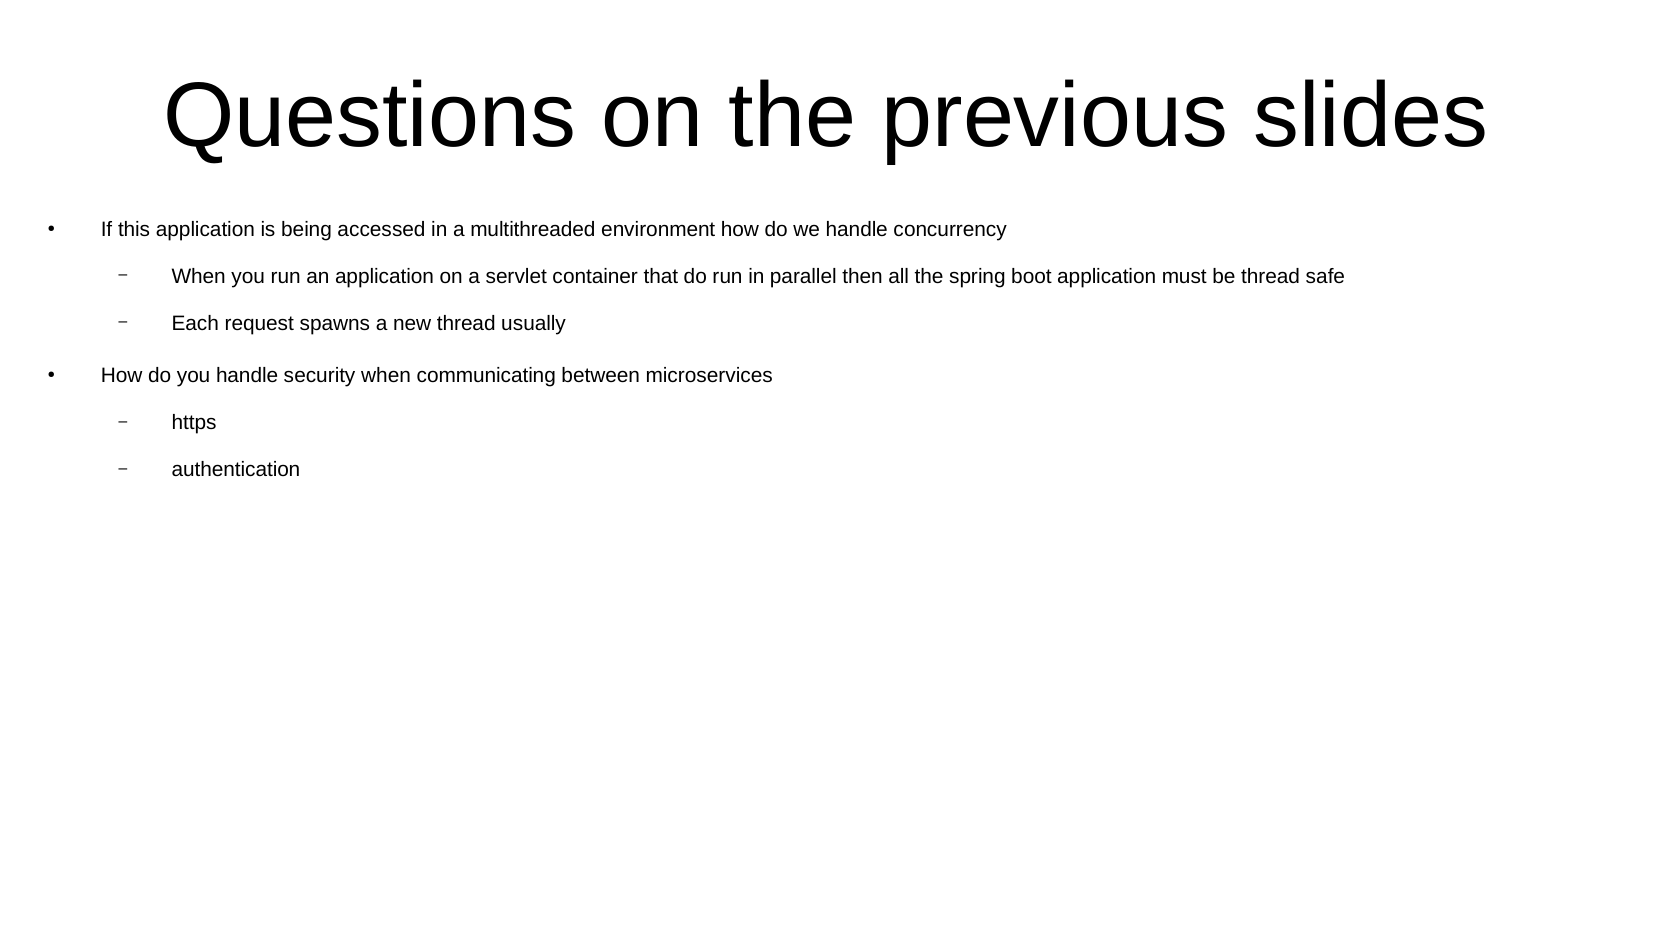

# Questions on the previous slides
If this application is being accessed in a multithreaded environment how do we handle concurrency
When you run an application on a servlet container that do run in parallel then all the spring boot application must be thread safe
Each request spawns a new thread usually
How do you handle security when communicating between microservices
https
authentication